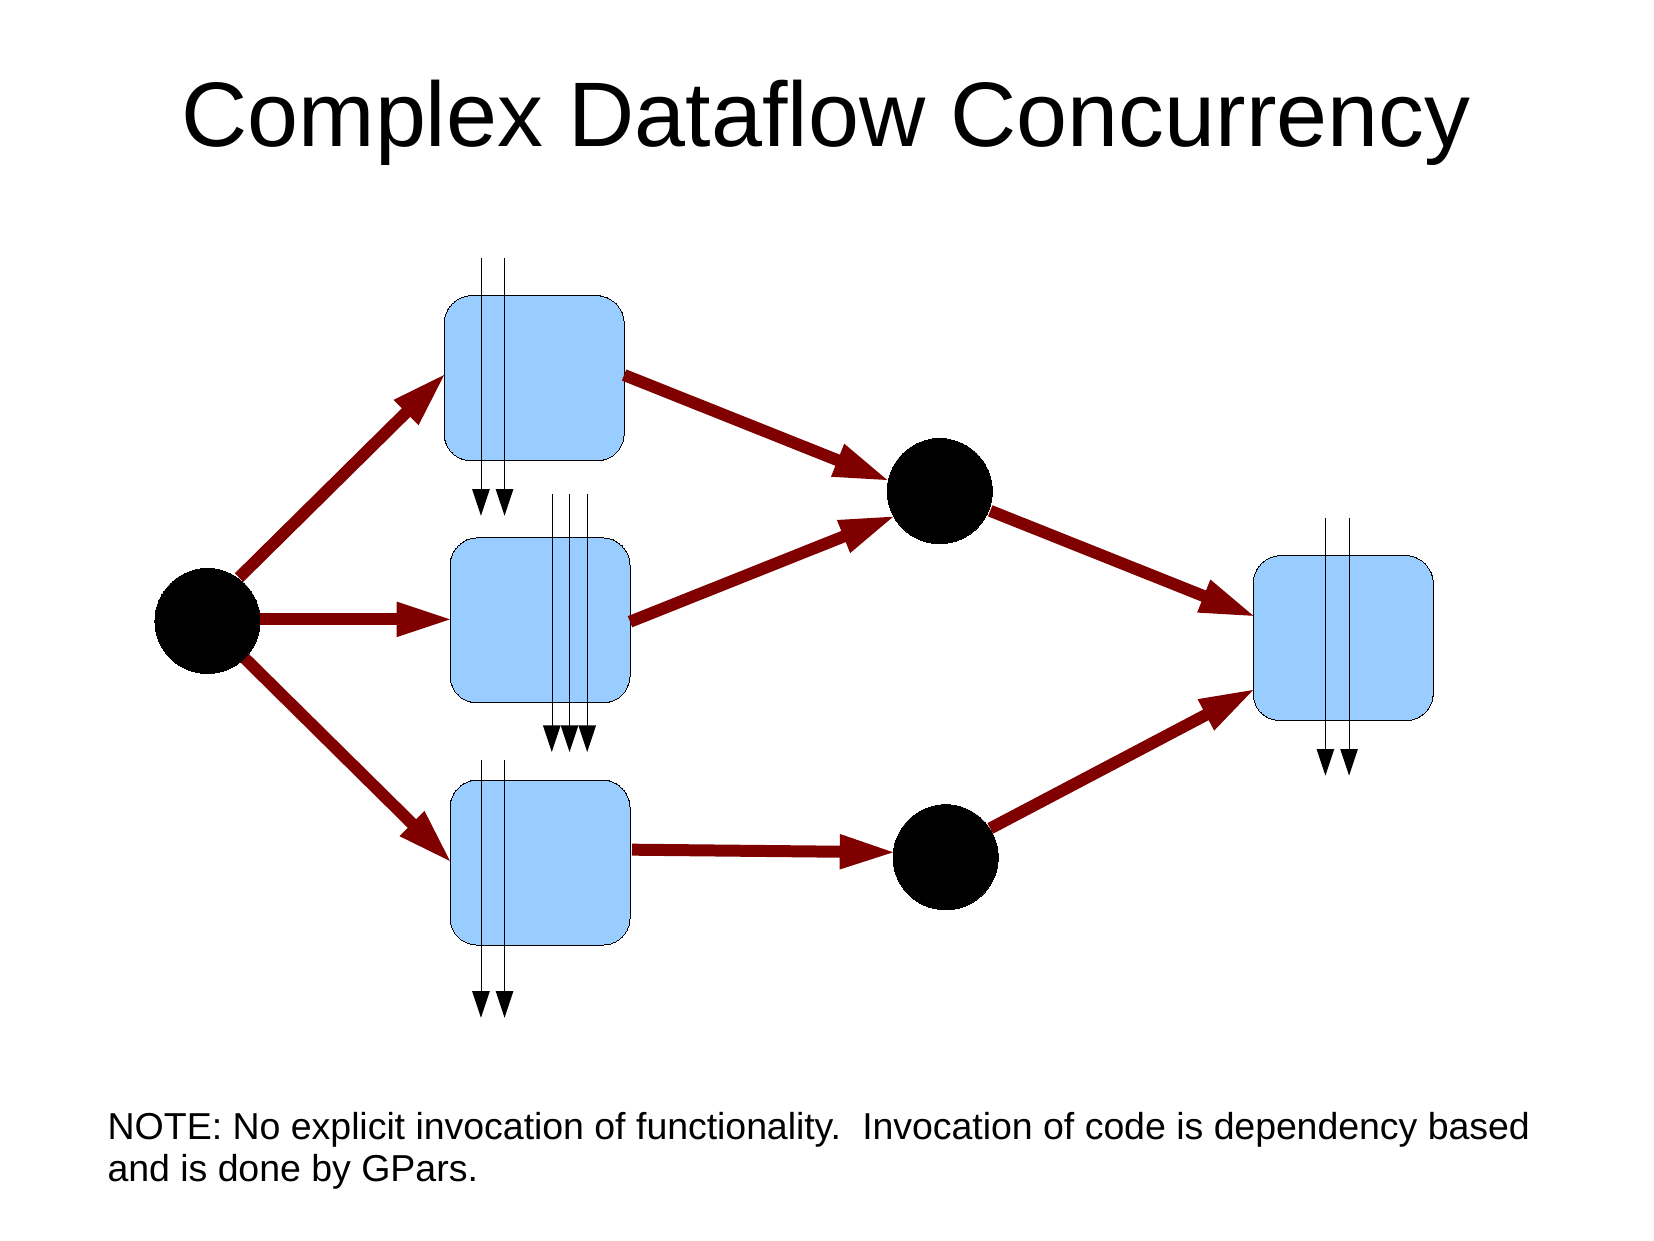

# Complex Dataflow Concurrency
NOTE: No explicit invocation of functionality. Invocation of code is dependency based and is done by GPars.